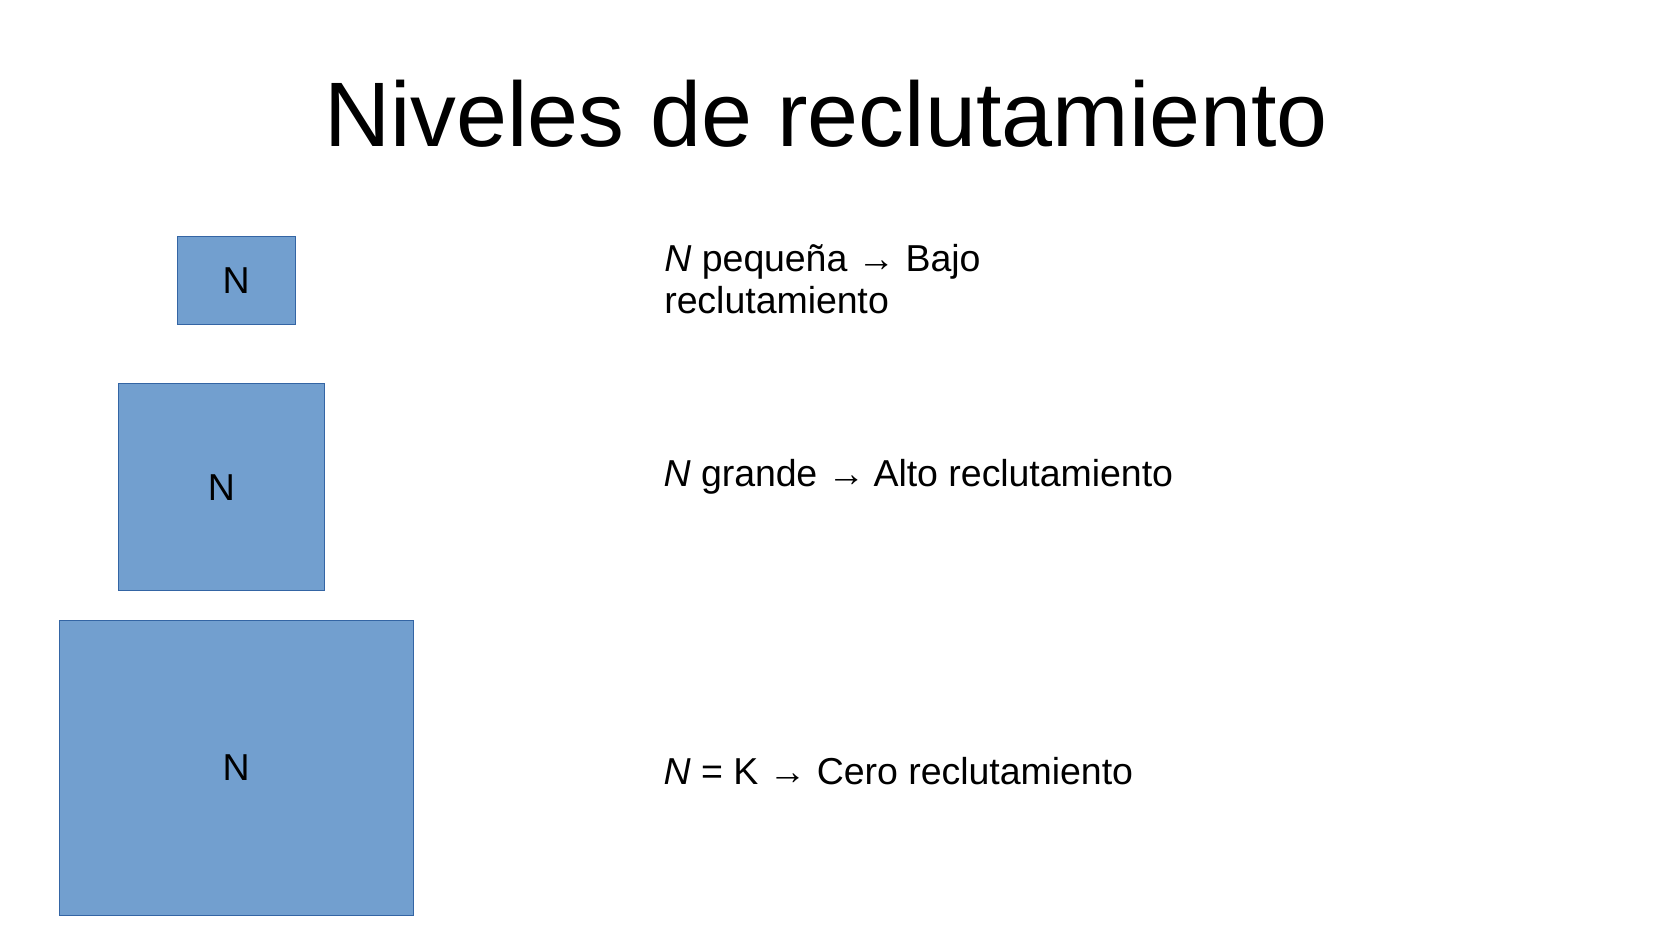

# Niveles de reclutamiento
N pequeña → Bajo reclutamiento
N
N
N grande → Alto reclutamiento
N
N = K → Cero reclutamiento